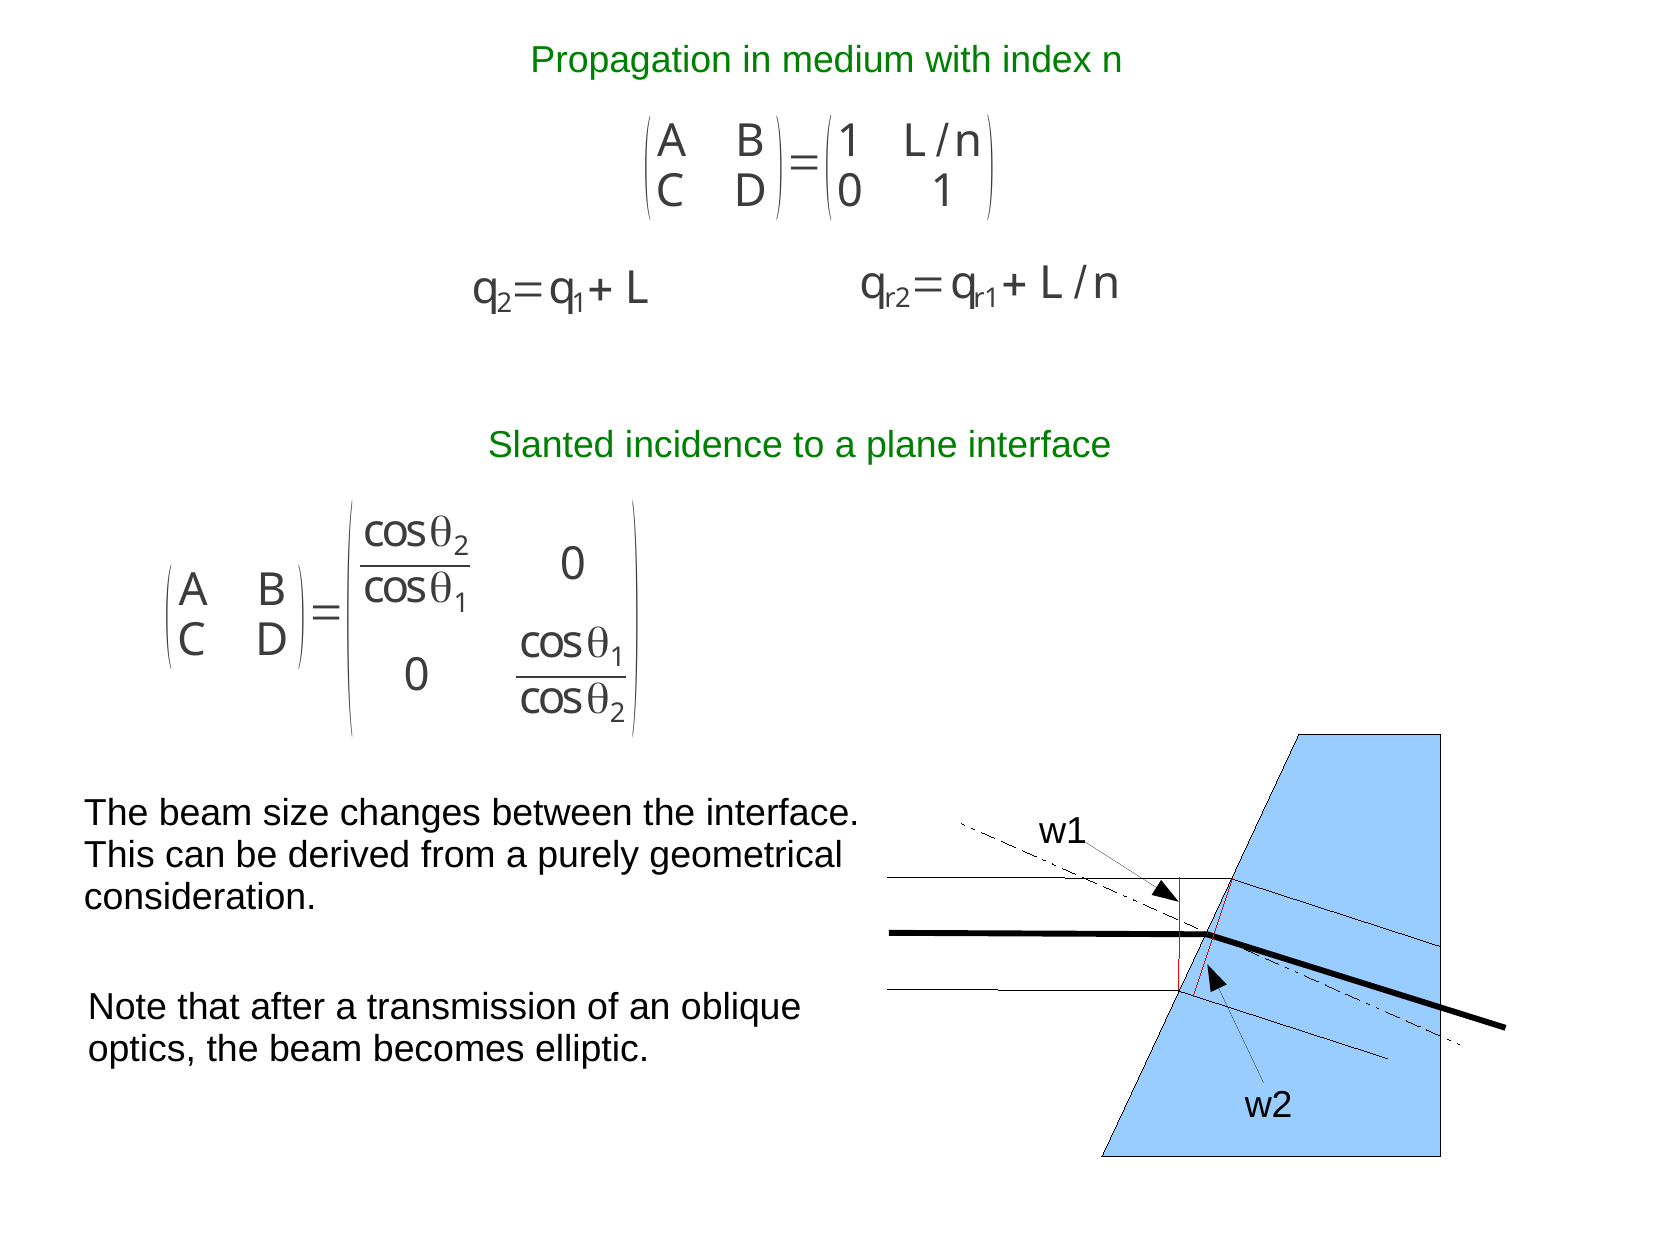

Propagation in medium with index n
Slanted incidence to a plane interface
The beam size changes between the interface.
This can be derived from a purely geometrical
consideration.
w1
Note that after a transmission of an oblique
optics, the beam becomes elliptic.
w2